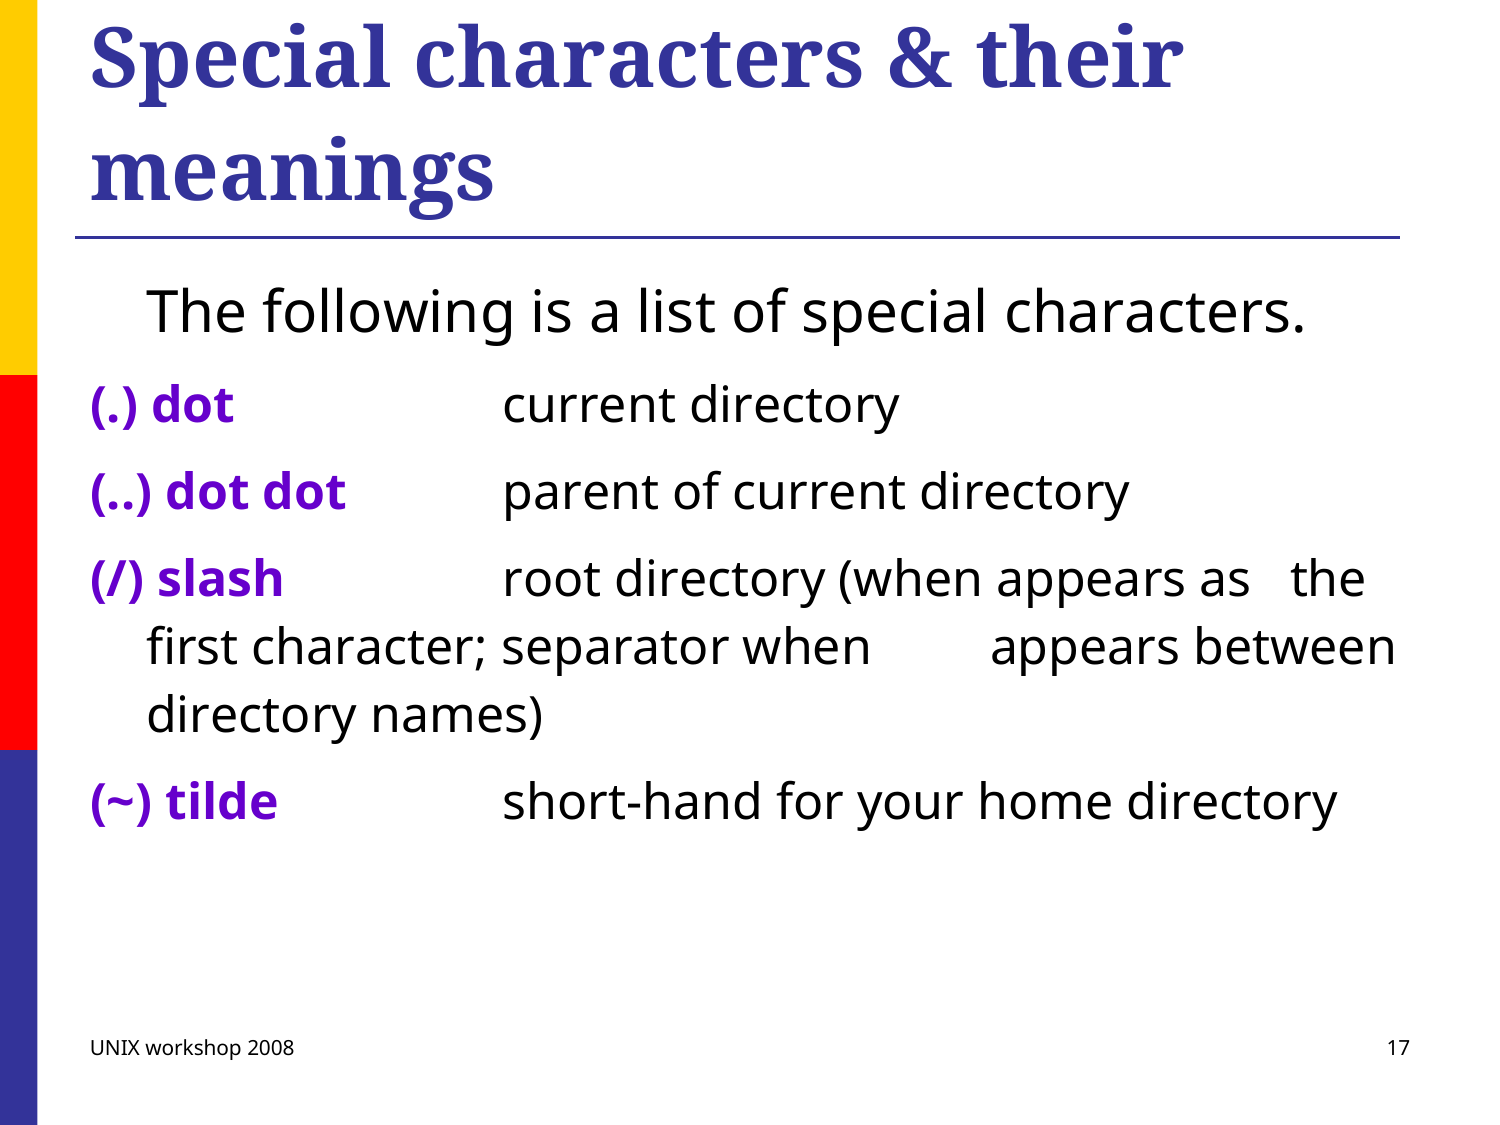

# Special characters & their meanings
	The following is a list of special characters.
(.) dot	current directory
(..) dot dot	parent of current directory
(/) slash	root directory (when appears as 	the first character; separator when 	appears between directory names)
(~) tilde	short-hand for your home directory
UNIX workshop 2008